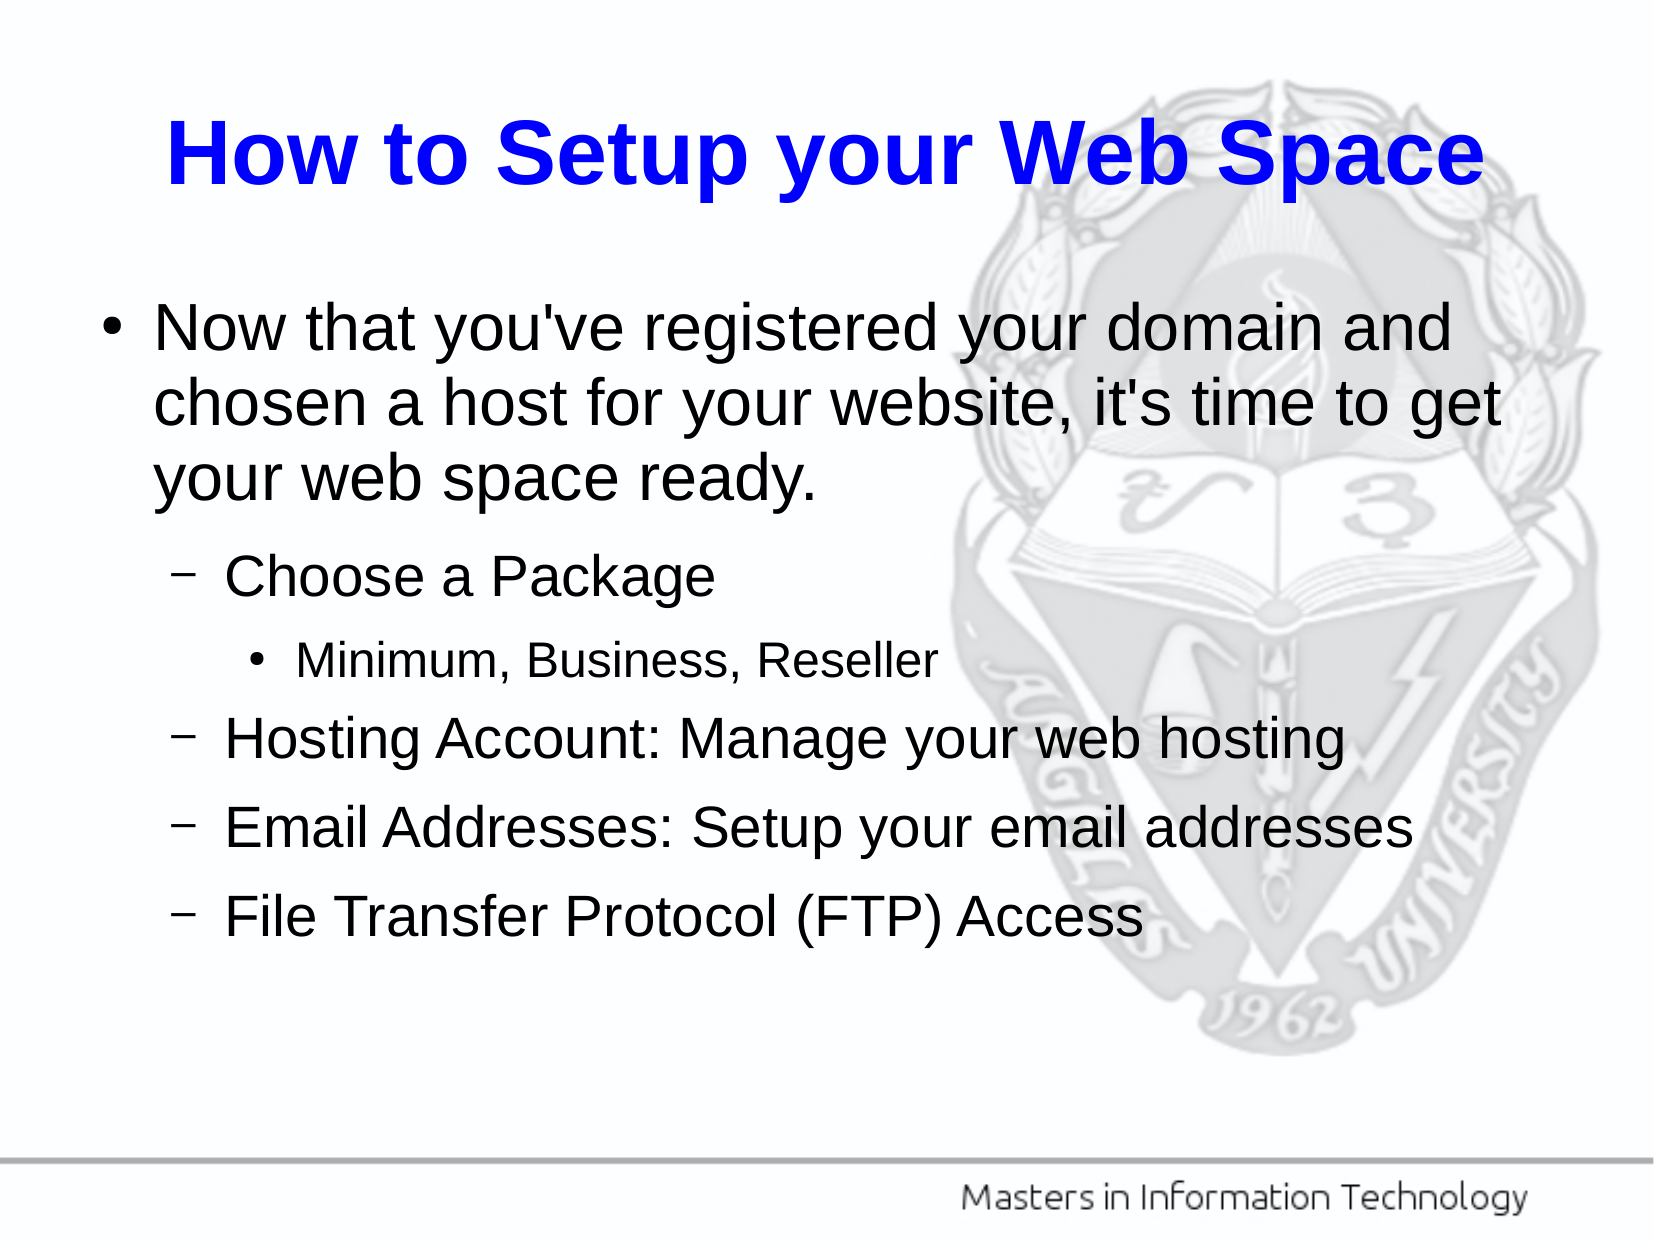

# How to Setup your Web Space
Now that you've registered your domain and chosen a host for your website, it's time to get your web space ready.
Choose a Package
Minimum, Business, Reseller
Hosting Account: Manage your web hosting
Email Addresses: Setup your email addresses
File Transfer Protocol (FTP) Access